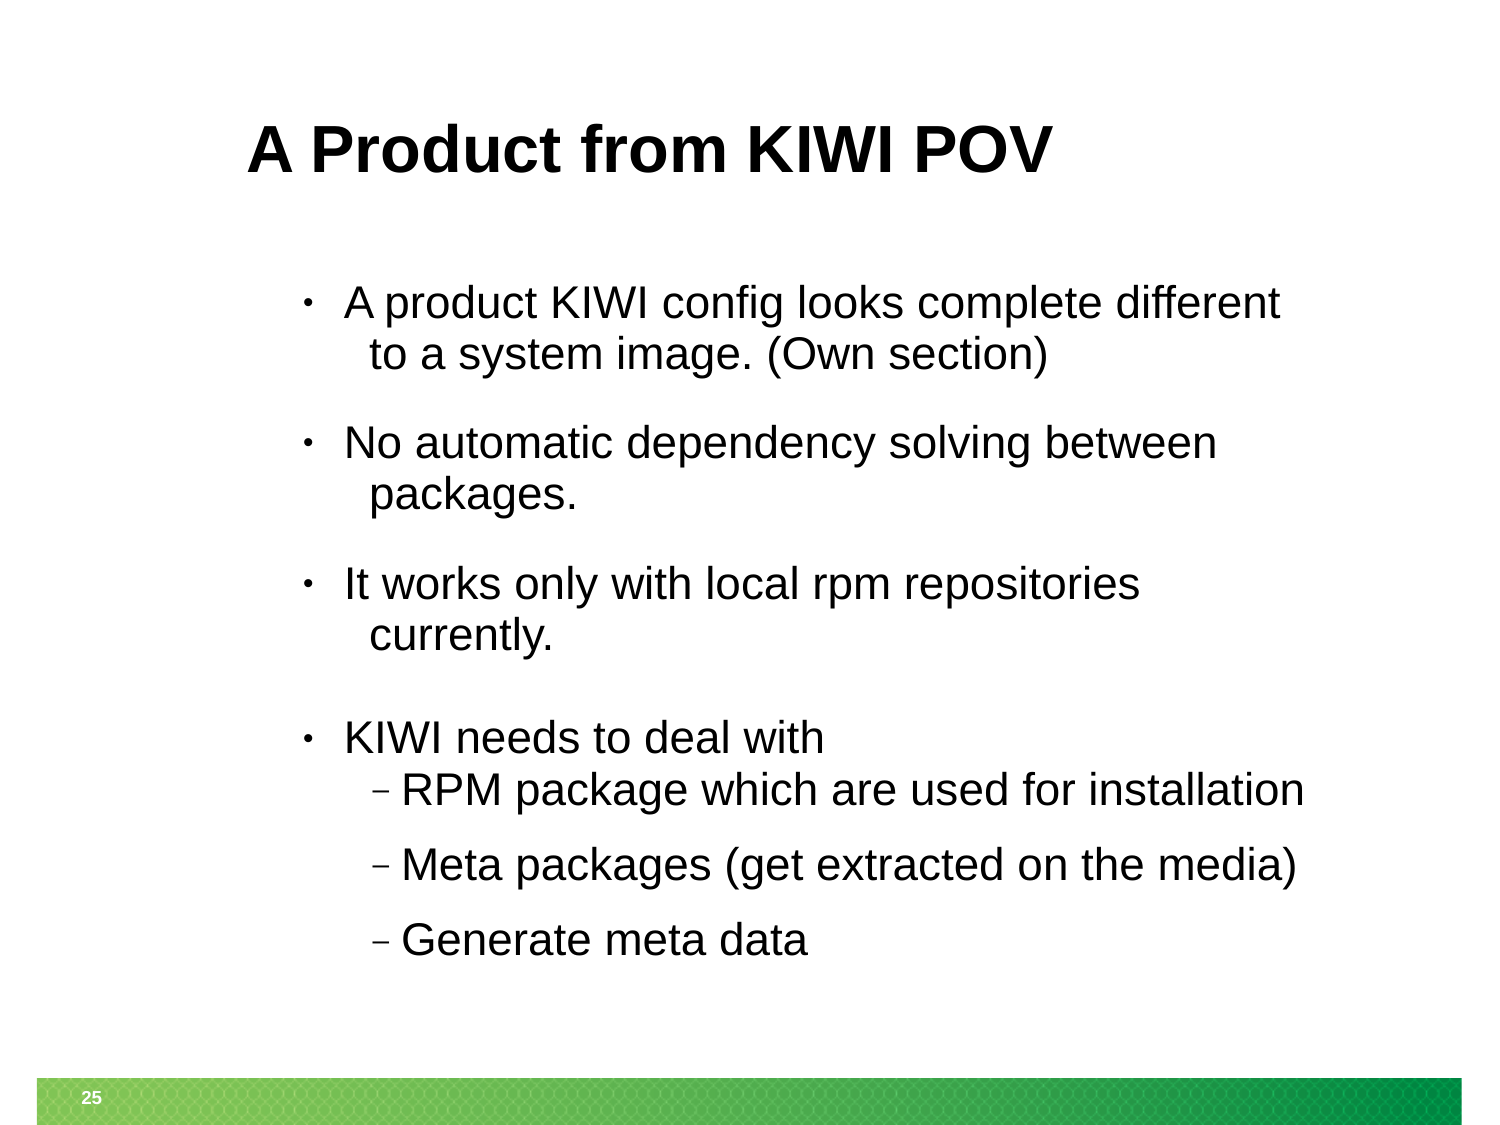

# A Product from KIWI POV
 A product KIWI config looks complete different
 to a system image. (Own section)
 No automatic dependency solving between
 packages.
 It works only with local rpm repositories
 currently.
 KIWI needs to deal with
RPM package which are used for installation
Meta packages (get extracted on the media)
Generate meta data